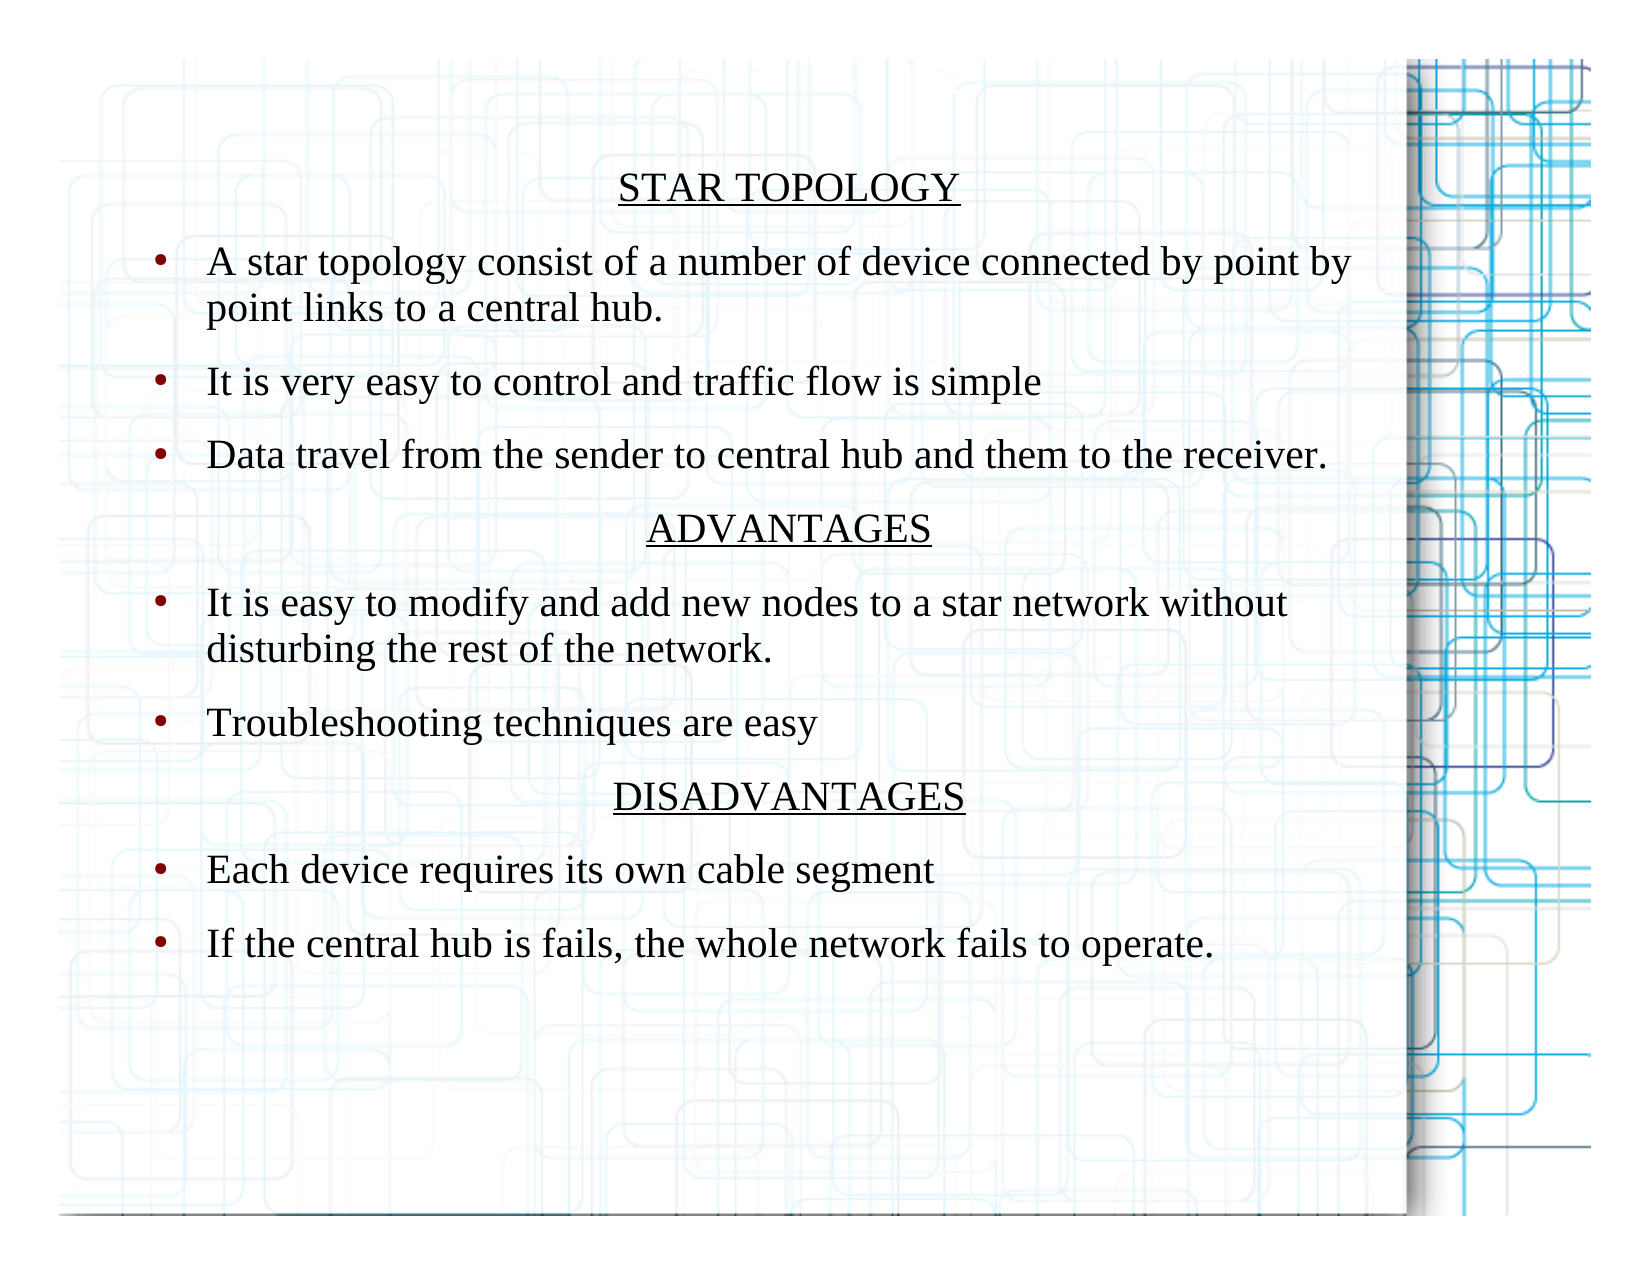

# STAR TOPOLOGY
A star topology consist of a number of device connected by point by point links to a central hub.
It is very easy to control and traffic flow is simple
Data travel from the sender to central hub and them to the receiver.
ADVANTAGES
It is easy to modify and add new nodes to a star network without disturbing the rest of the network.
Troubleshooting techniques are easy
DISADVANTAGES
Each device requires its own cable segment
If the central hub is fails, the whole network fails to operate.